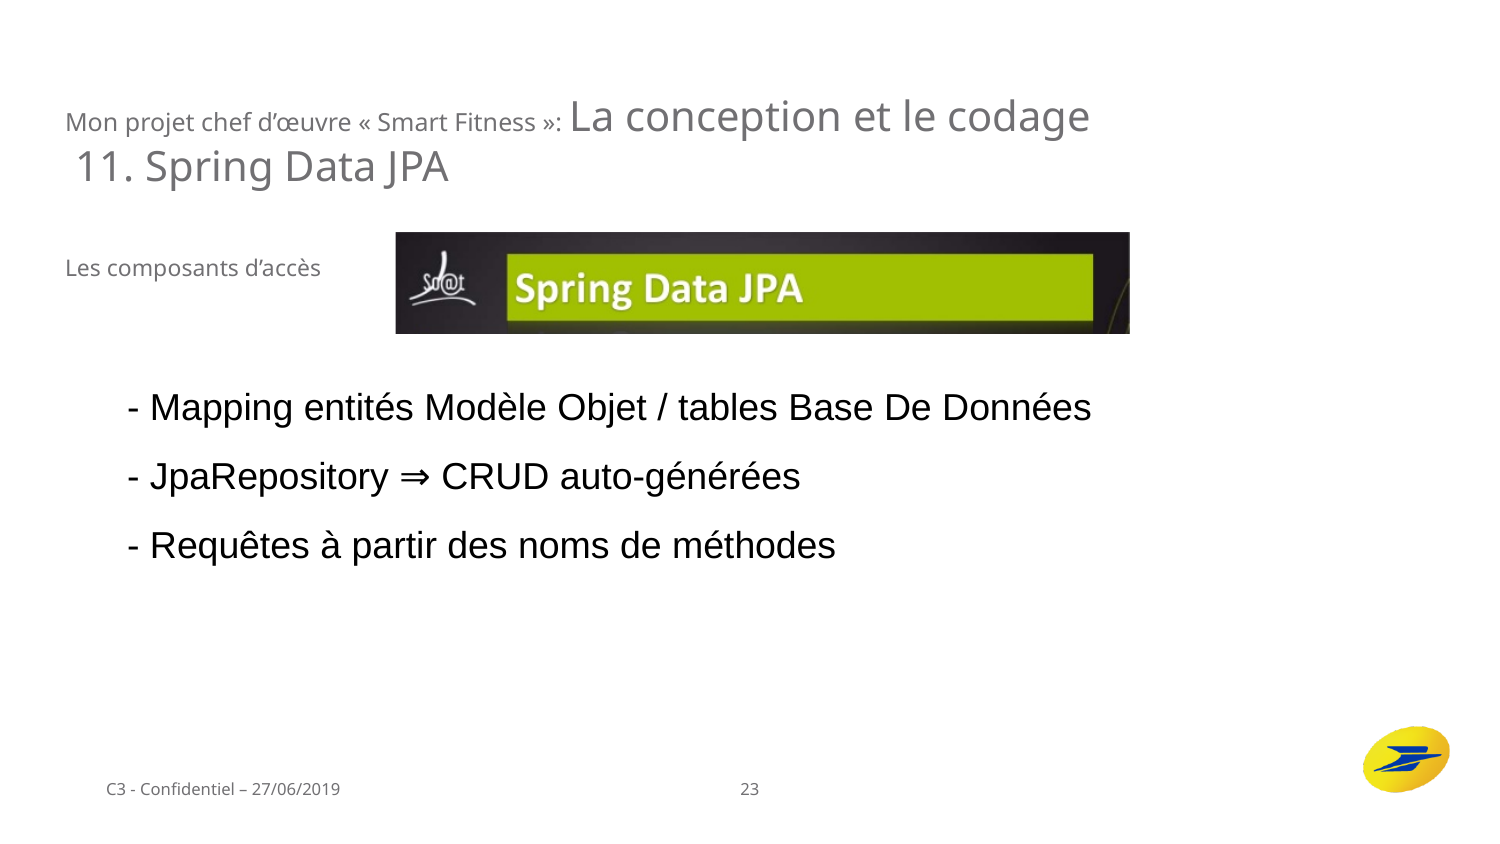

Mon projet chef d’œuvre « Smart Fitness »: La conception et le codage
 11. Spring Data JPA
# Les composants d’accès
- Mapping entités Modèle Objet / tables Base De Données
- JpaRepository ⇒ CRUD auto-générées
- Requêtes à partir des noms de méthodes